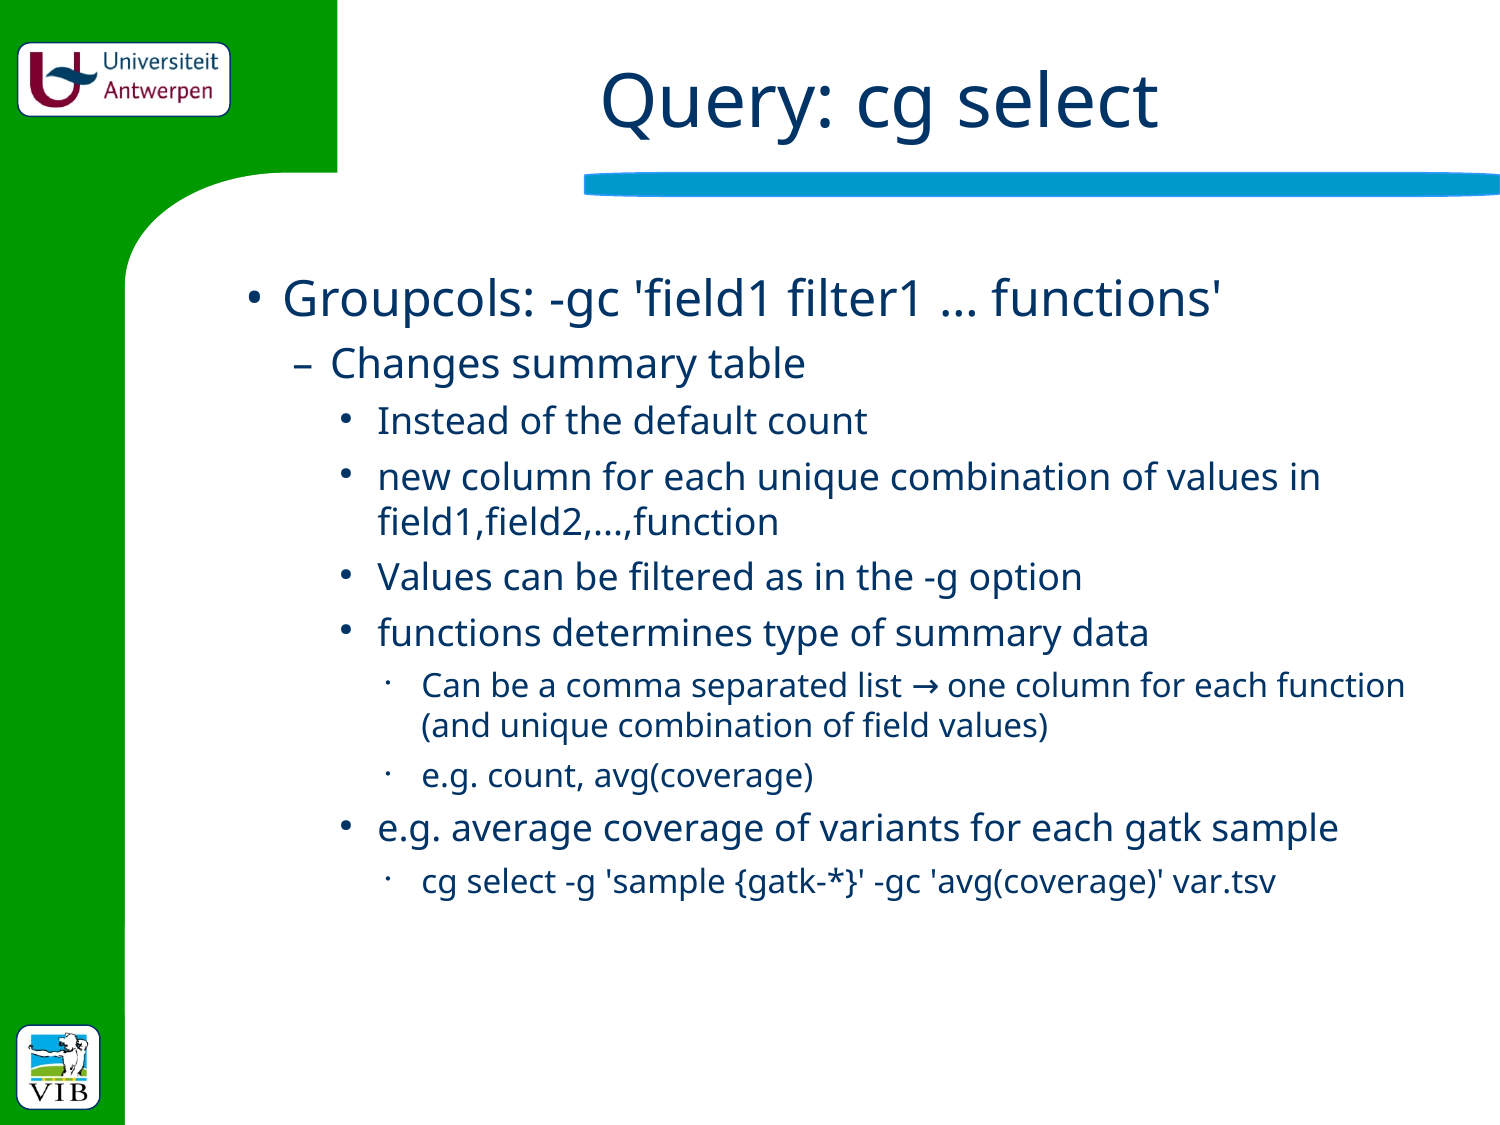

# Query: cg select
Groupcols: -gc 'field1 filter1 … functions'
Changes summary table
Instead of the default count
new column for each unique combination of values in field1,field2,...,function
Values can be filtered as in the -g option
functions determines type of summary data
Can be a comma separated list → one column for each function (and unique combination of field values)
e.g. count, avg(coverage)
e.g. average coverage of variants for each gatk sample
cg select -g 'sample {gatk-*}' -gc 'avg(coverage)' var.tsv